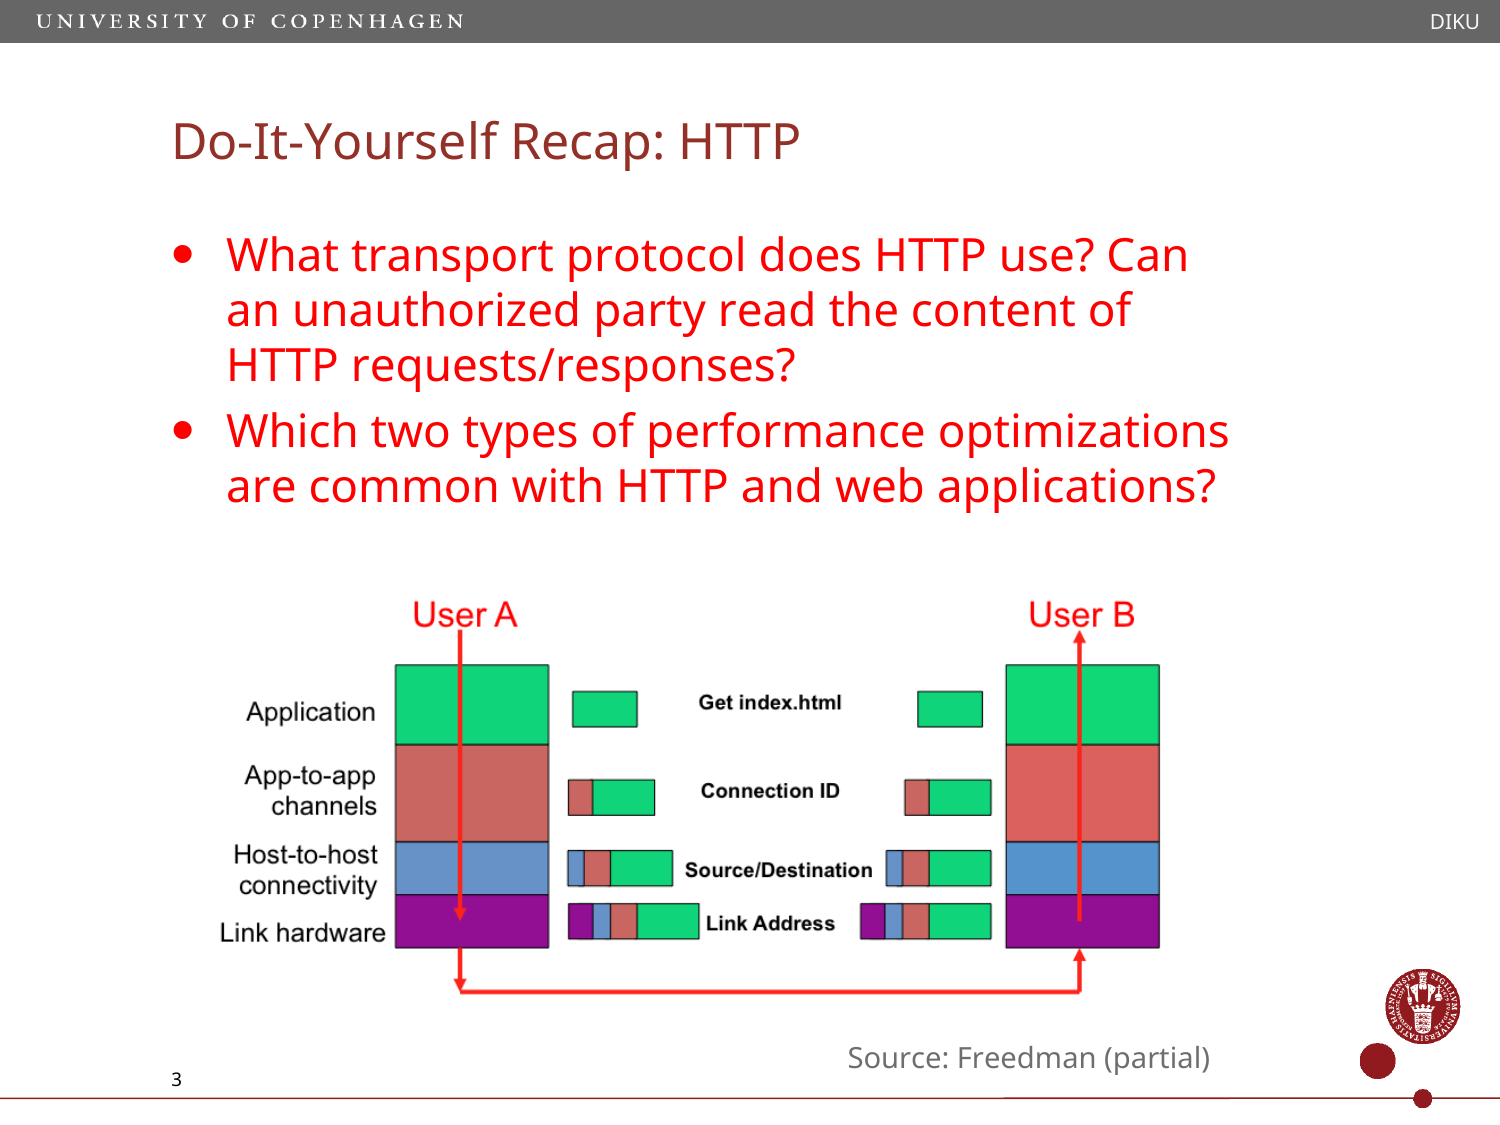

DIKU
Do-It-Yourself Recap: HTTP
What transport protocol does HTTP use? Can an unauthorized party read the content of HTTP requests/responses?
Which two types of performance optimizations are common with HTTP and web applications?
Source: Freedman (partial)